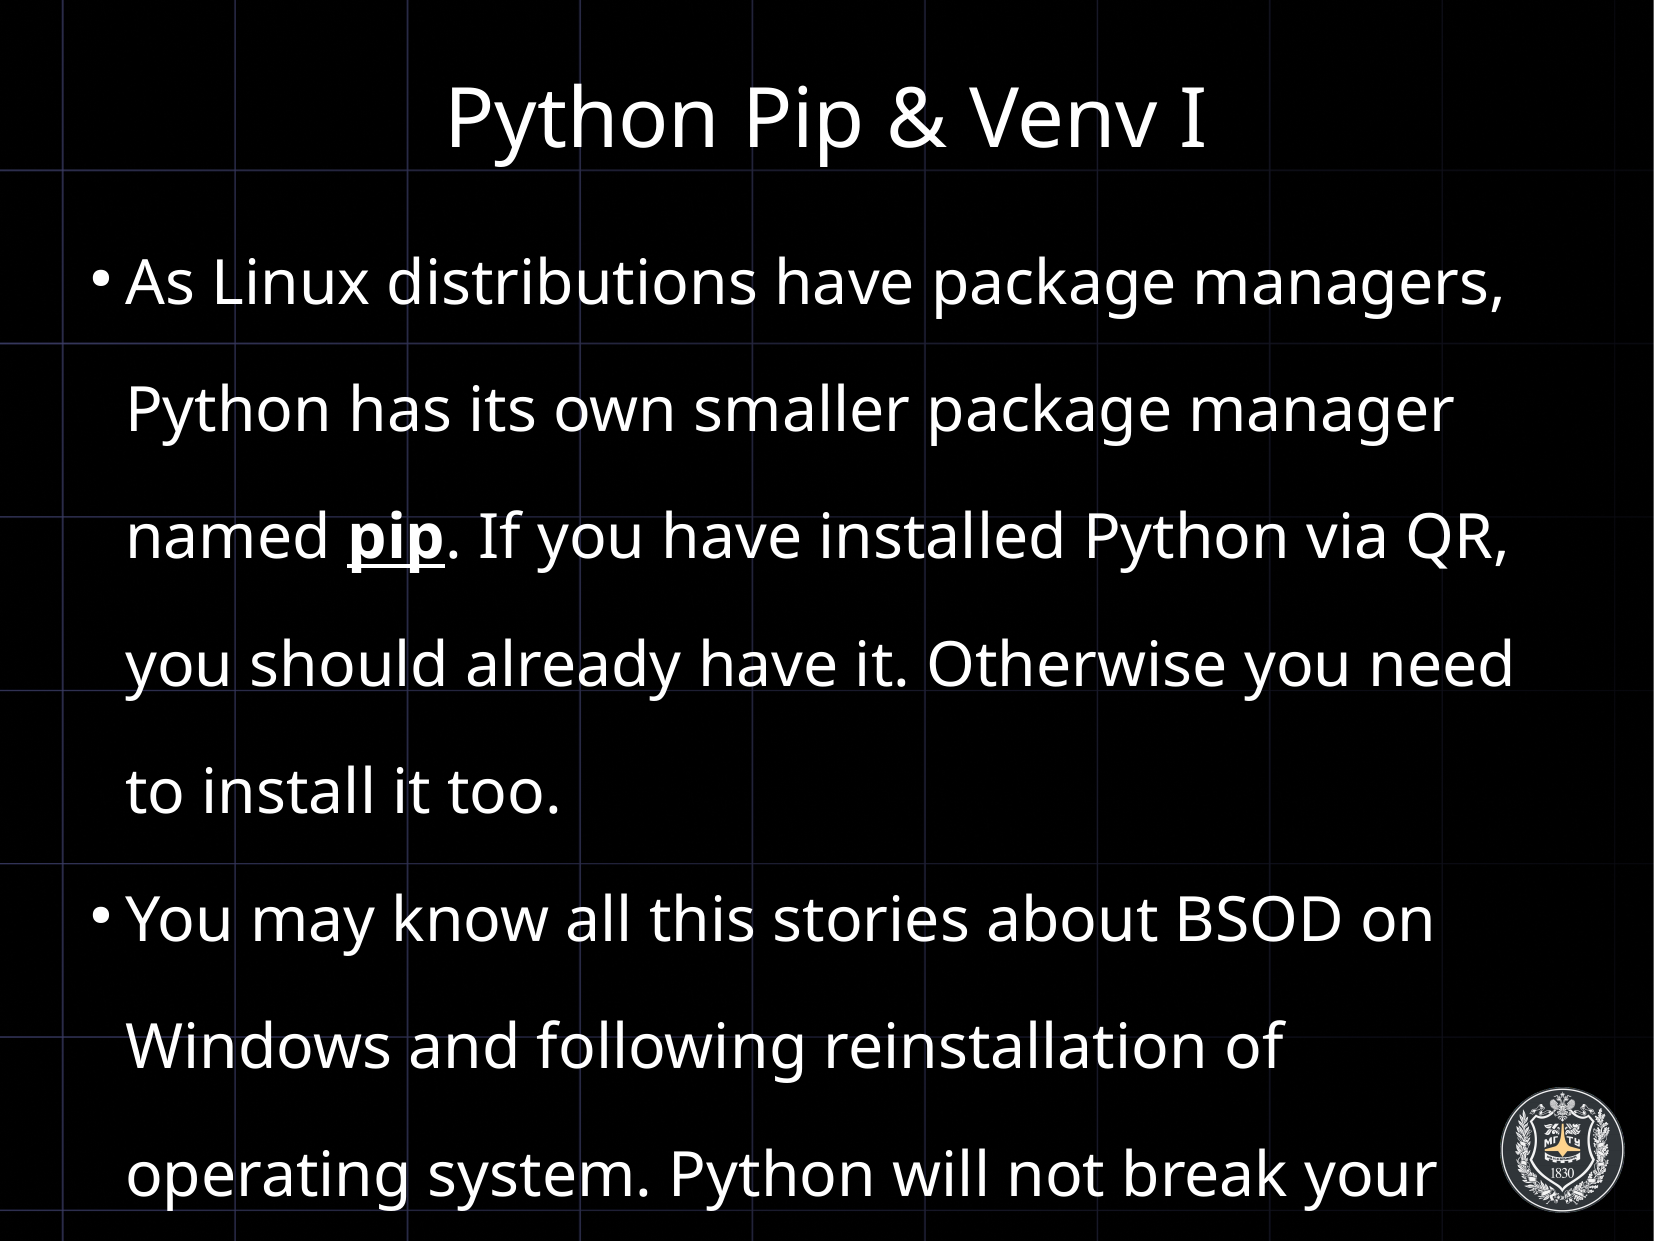

# Python Pip & Venv I
As Linux distributions have package managers, Python has its own smaller package manager named pip. If you have installed Python via QR, you should already have it. Otherwise you need to install it too.
You may know all this stories about BSOD on Windows and following reinstallation of operating system. Python will not break your computer, but sometimes you can install some conflicting packages via pip or suddenly delete some python files. We have a solution for you – venv!